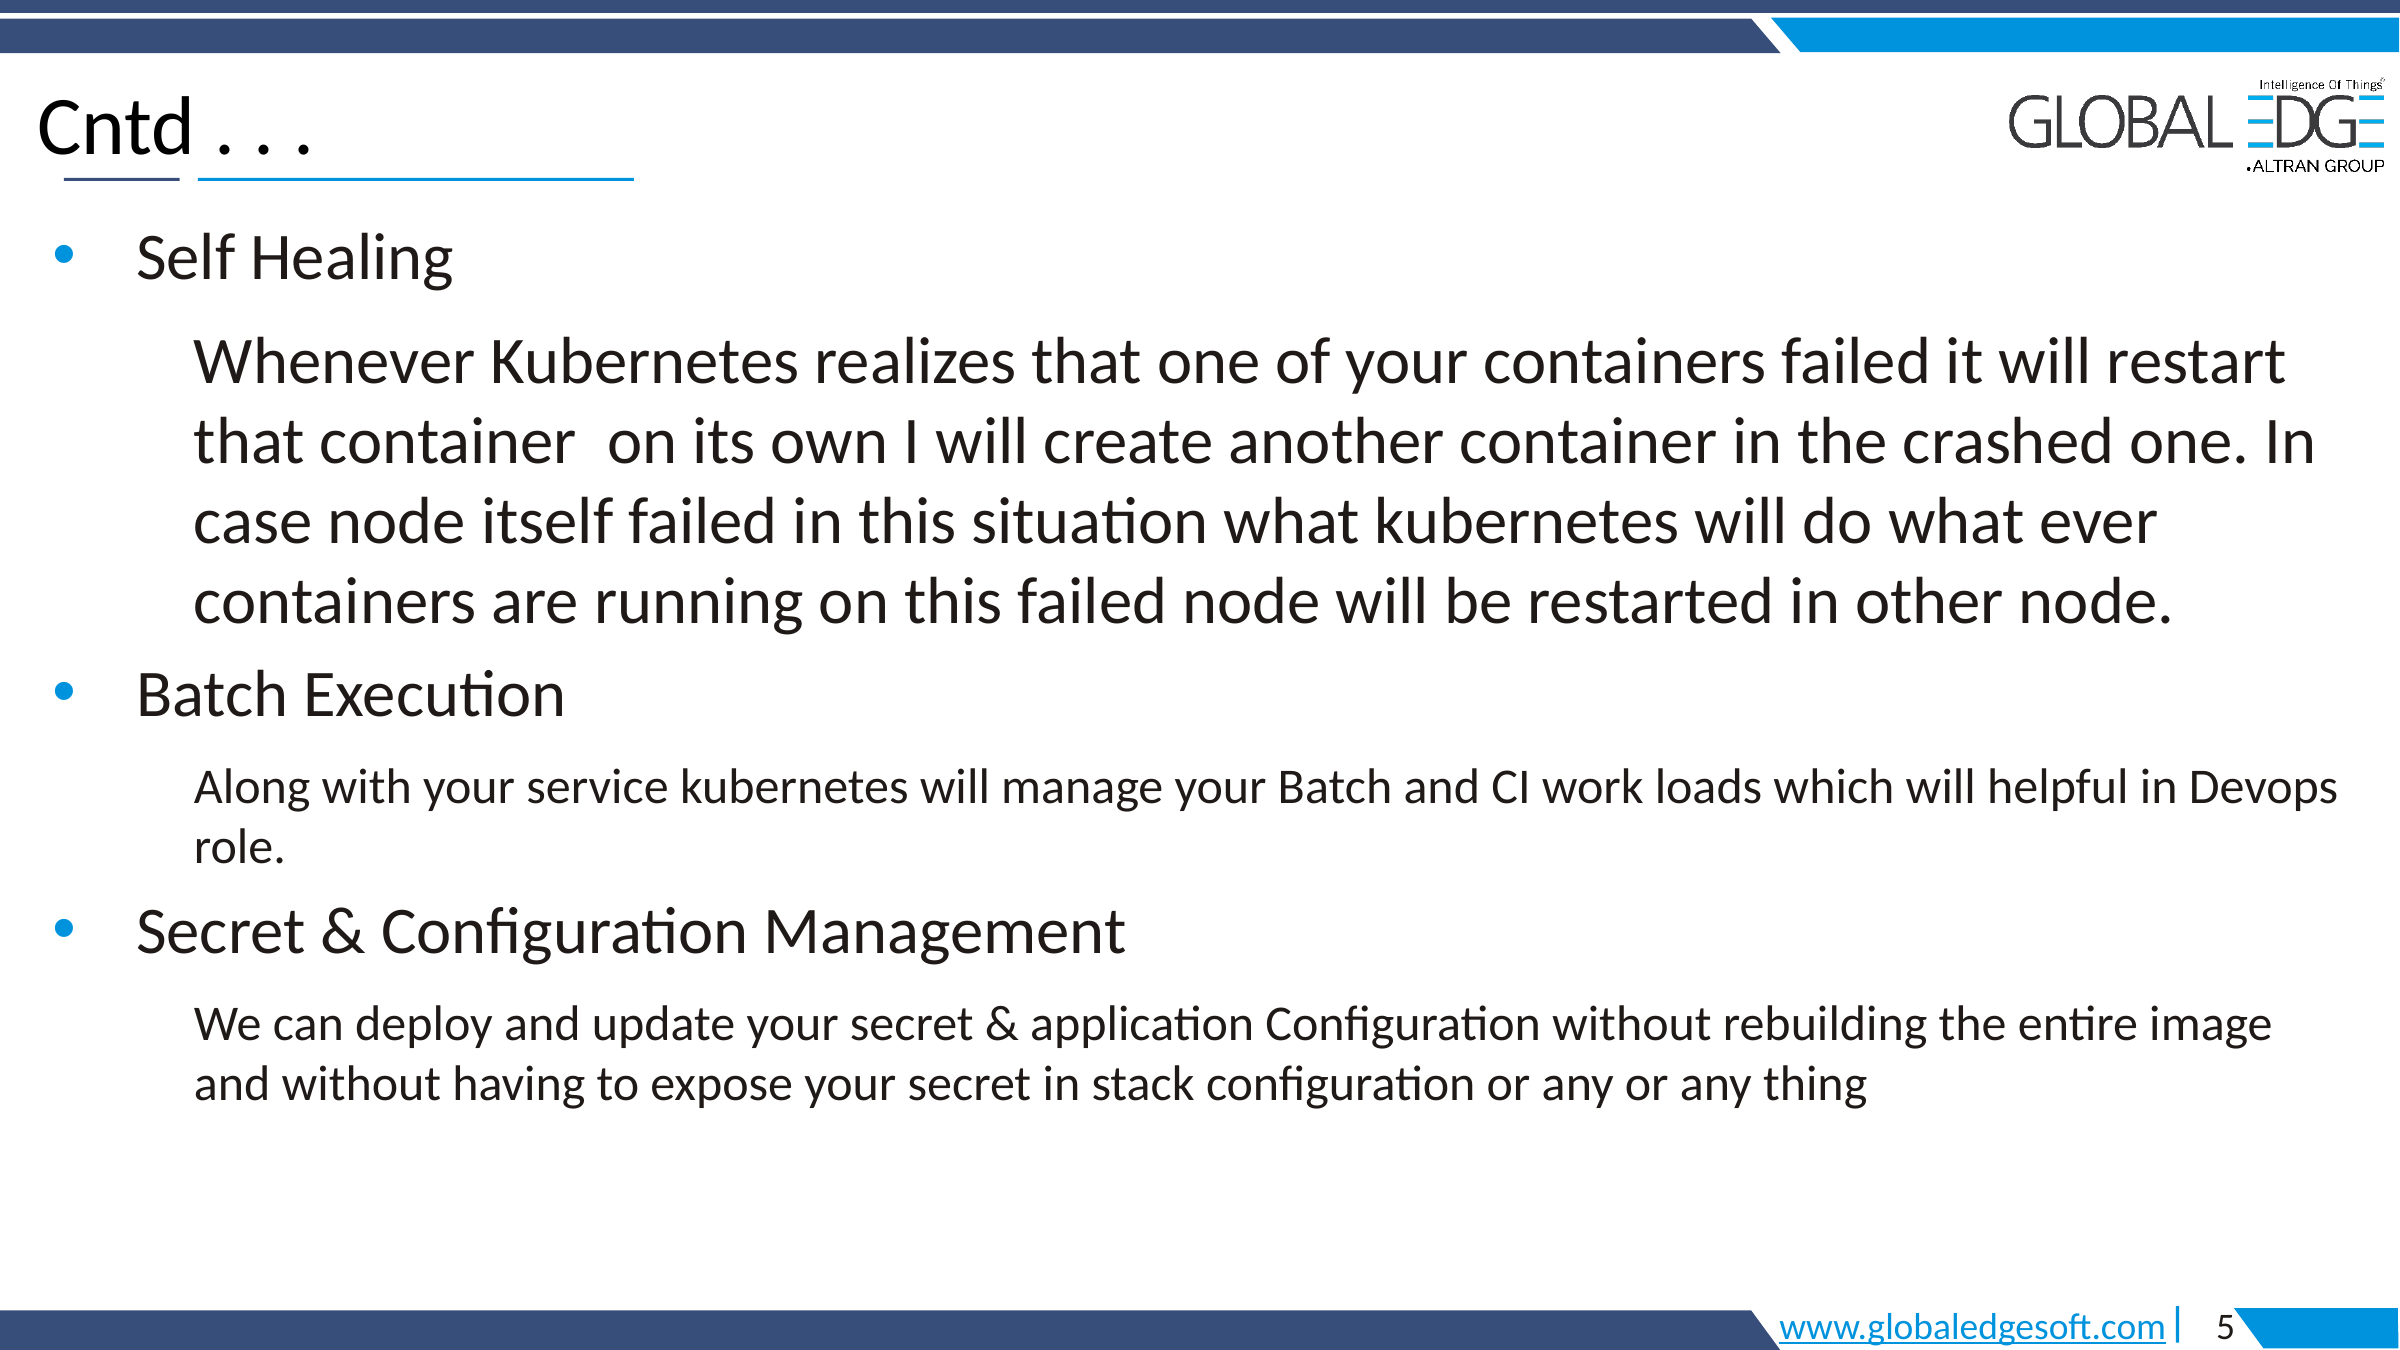

# Cntd . . .
Self Healing
Whenever Kubernetes realizes that one of your containers failed it will restart that container on its own I will create another container in the crashed one. In case node itself failed in this situation what kubernetes will do what ever containers are running on this failed node will be restarted in other node.
Batch Execution
Along with your service kubernetes will manage your Batch and CI work loads which will helpful in Devops role.
Secret & Configuration Management
We can deploy and update your secret & application Configuration without rebuilding the entire image and without having to expose your secret in stack configuration or any or any thing